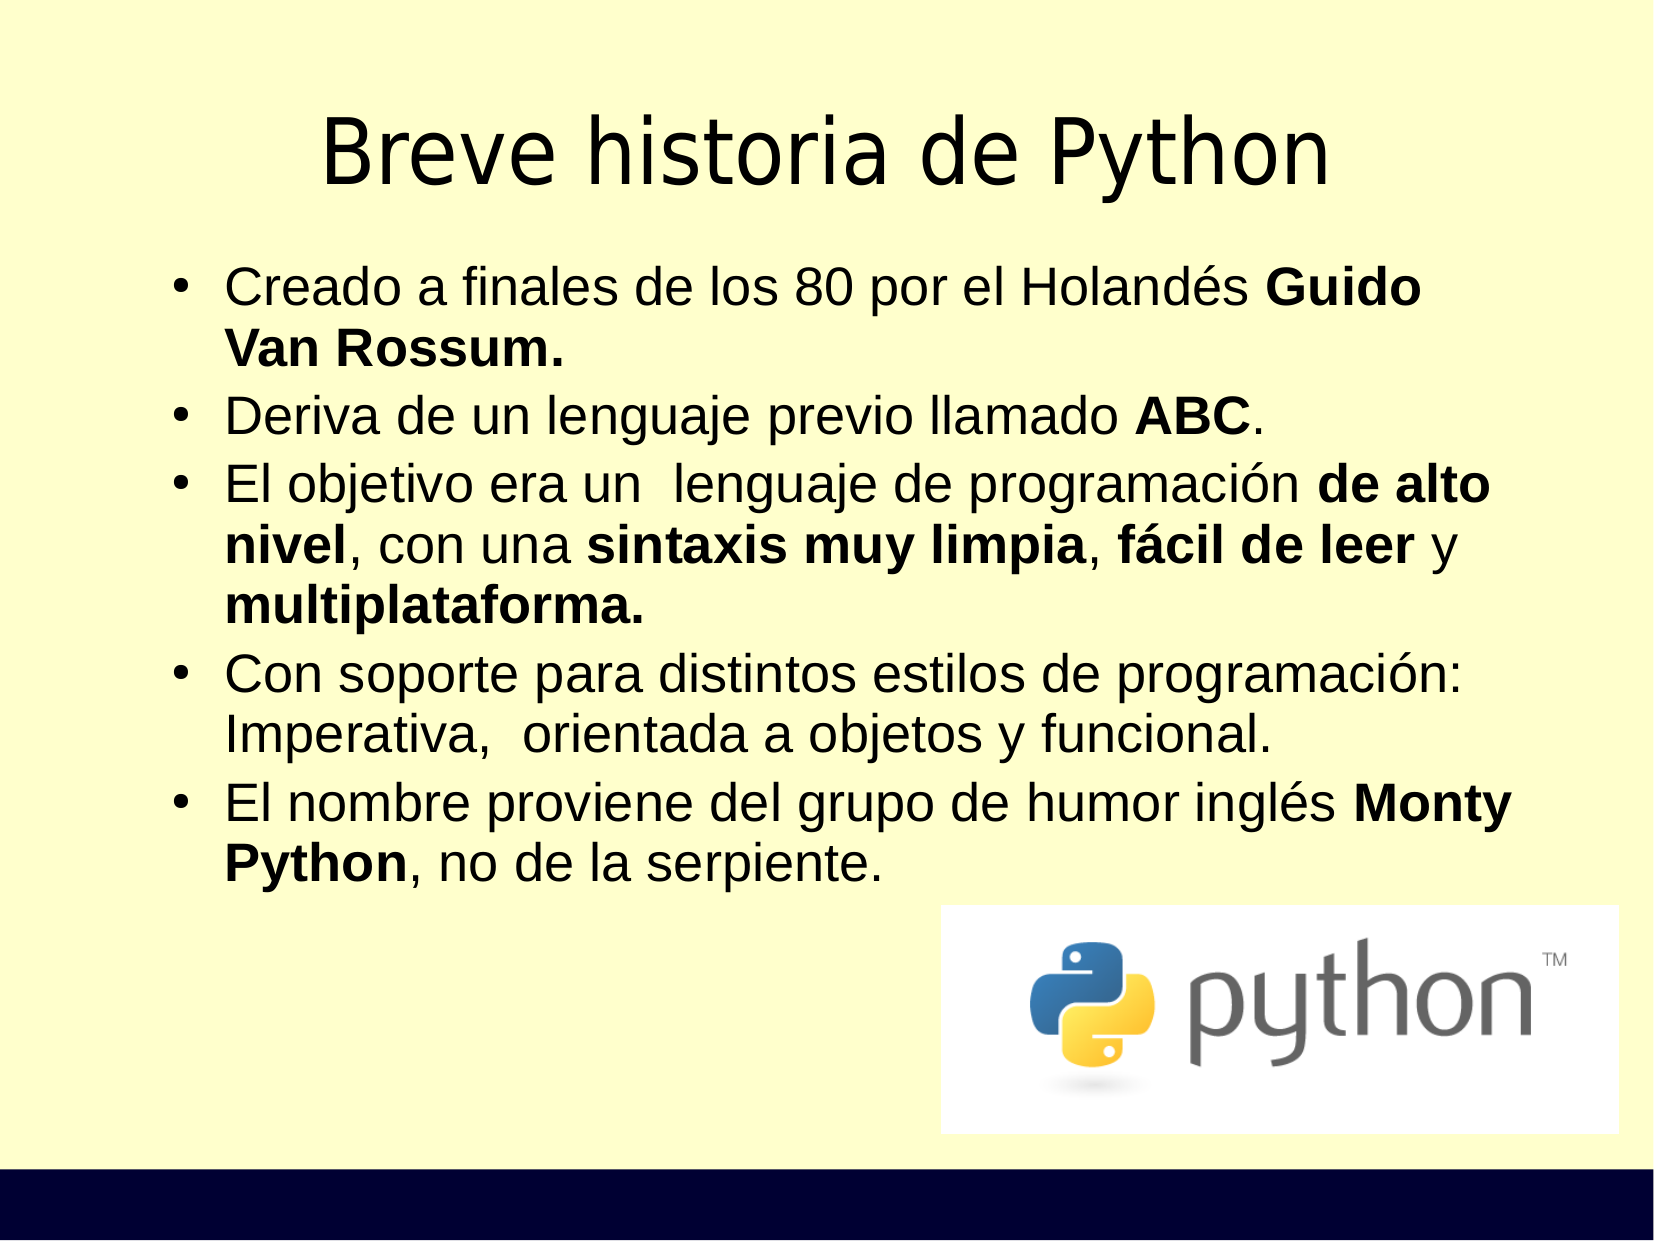

# Breve historia de Python
Creado a finales de los 80 por el Holandés Guido Van Rossum.
Deriva de un lenguaje previo llamado ABC.
El objetivo era un lenguaje de programación de alto nivel, con una sintaxis muy limpia, fácil de leer y multiplataforma.
Con soporte para distintos estilos de programación: Imperativa, orientada a objetos y funcional.
El nombre proviene del grupo de humor inglés Monty Python, no de la serpiente.